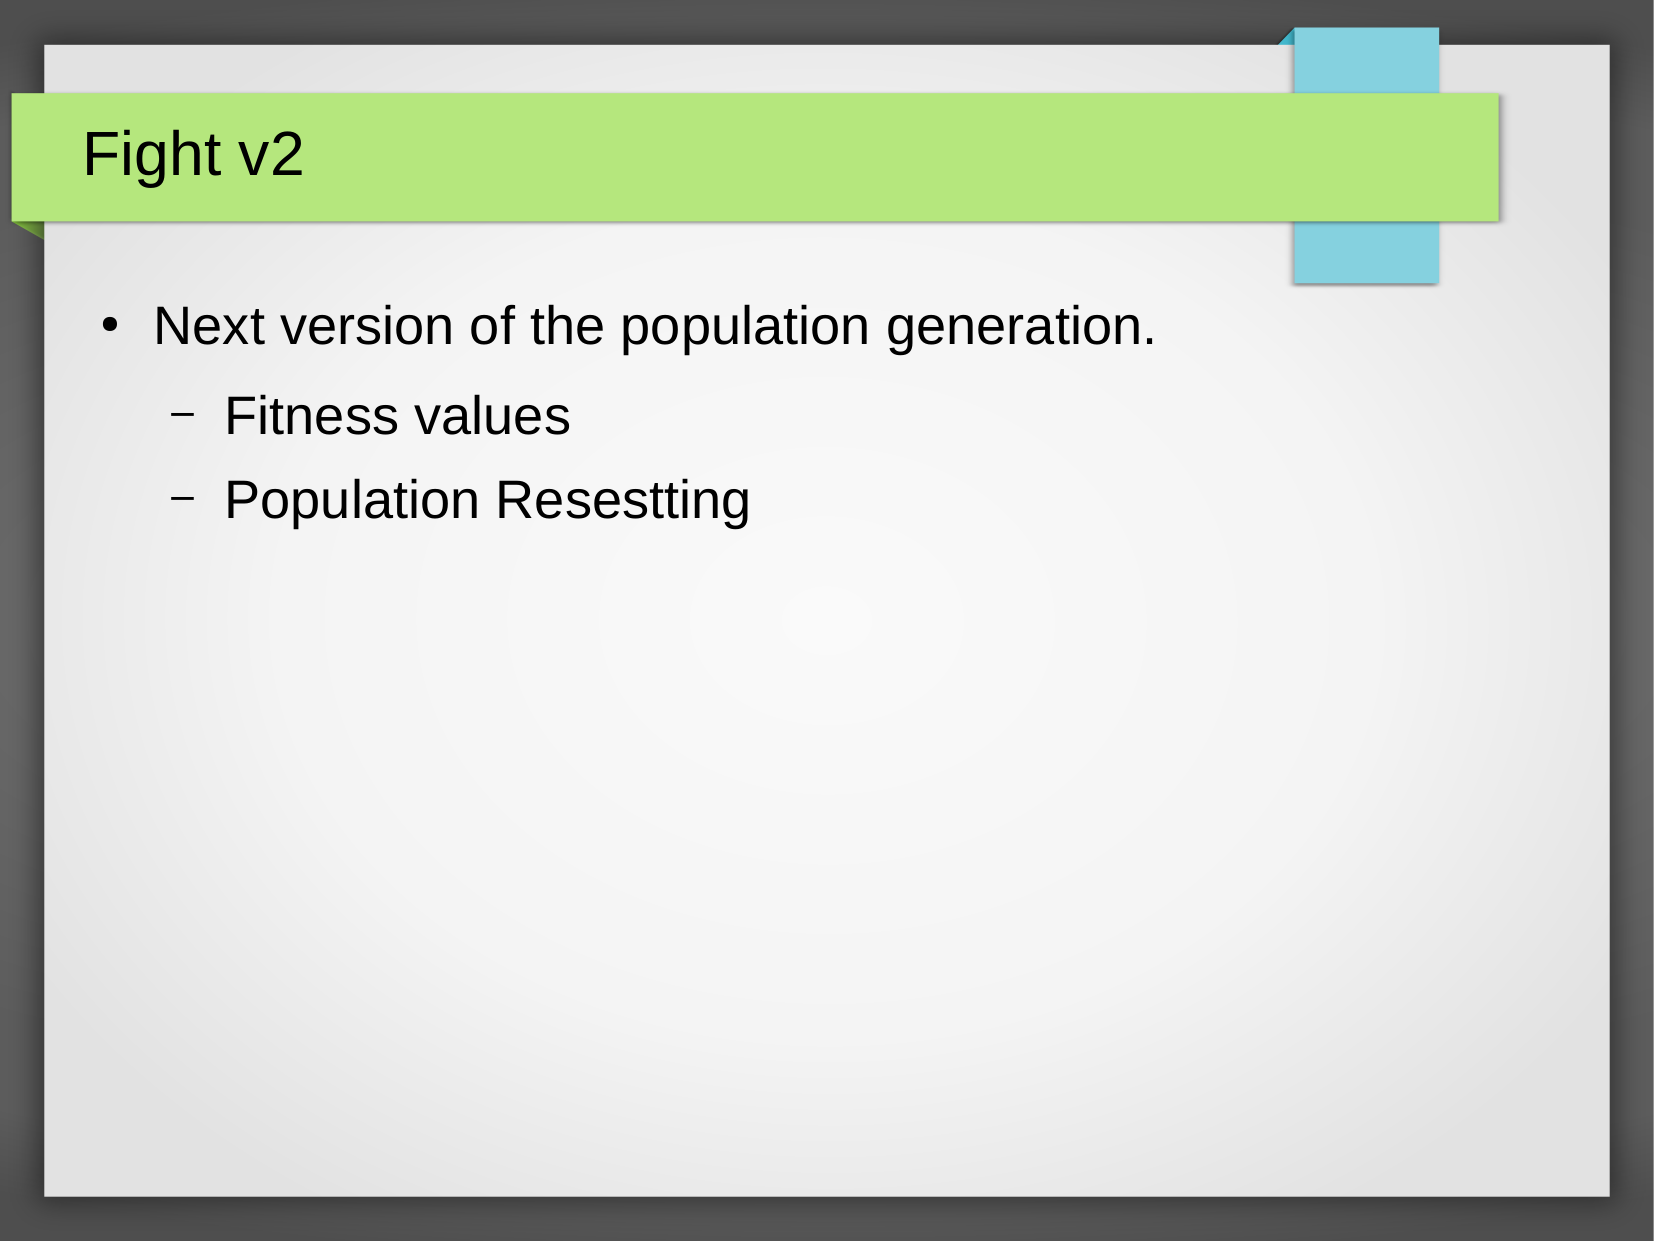

# Fight v2
Next version of the population generation.
Fitness values
Population Resestting